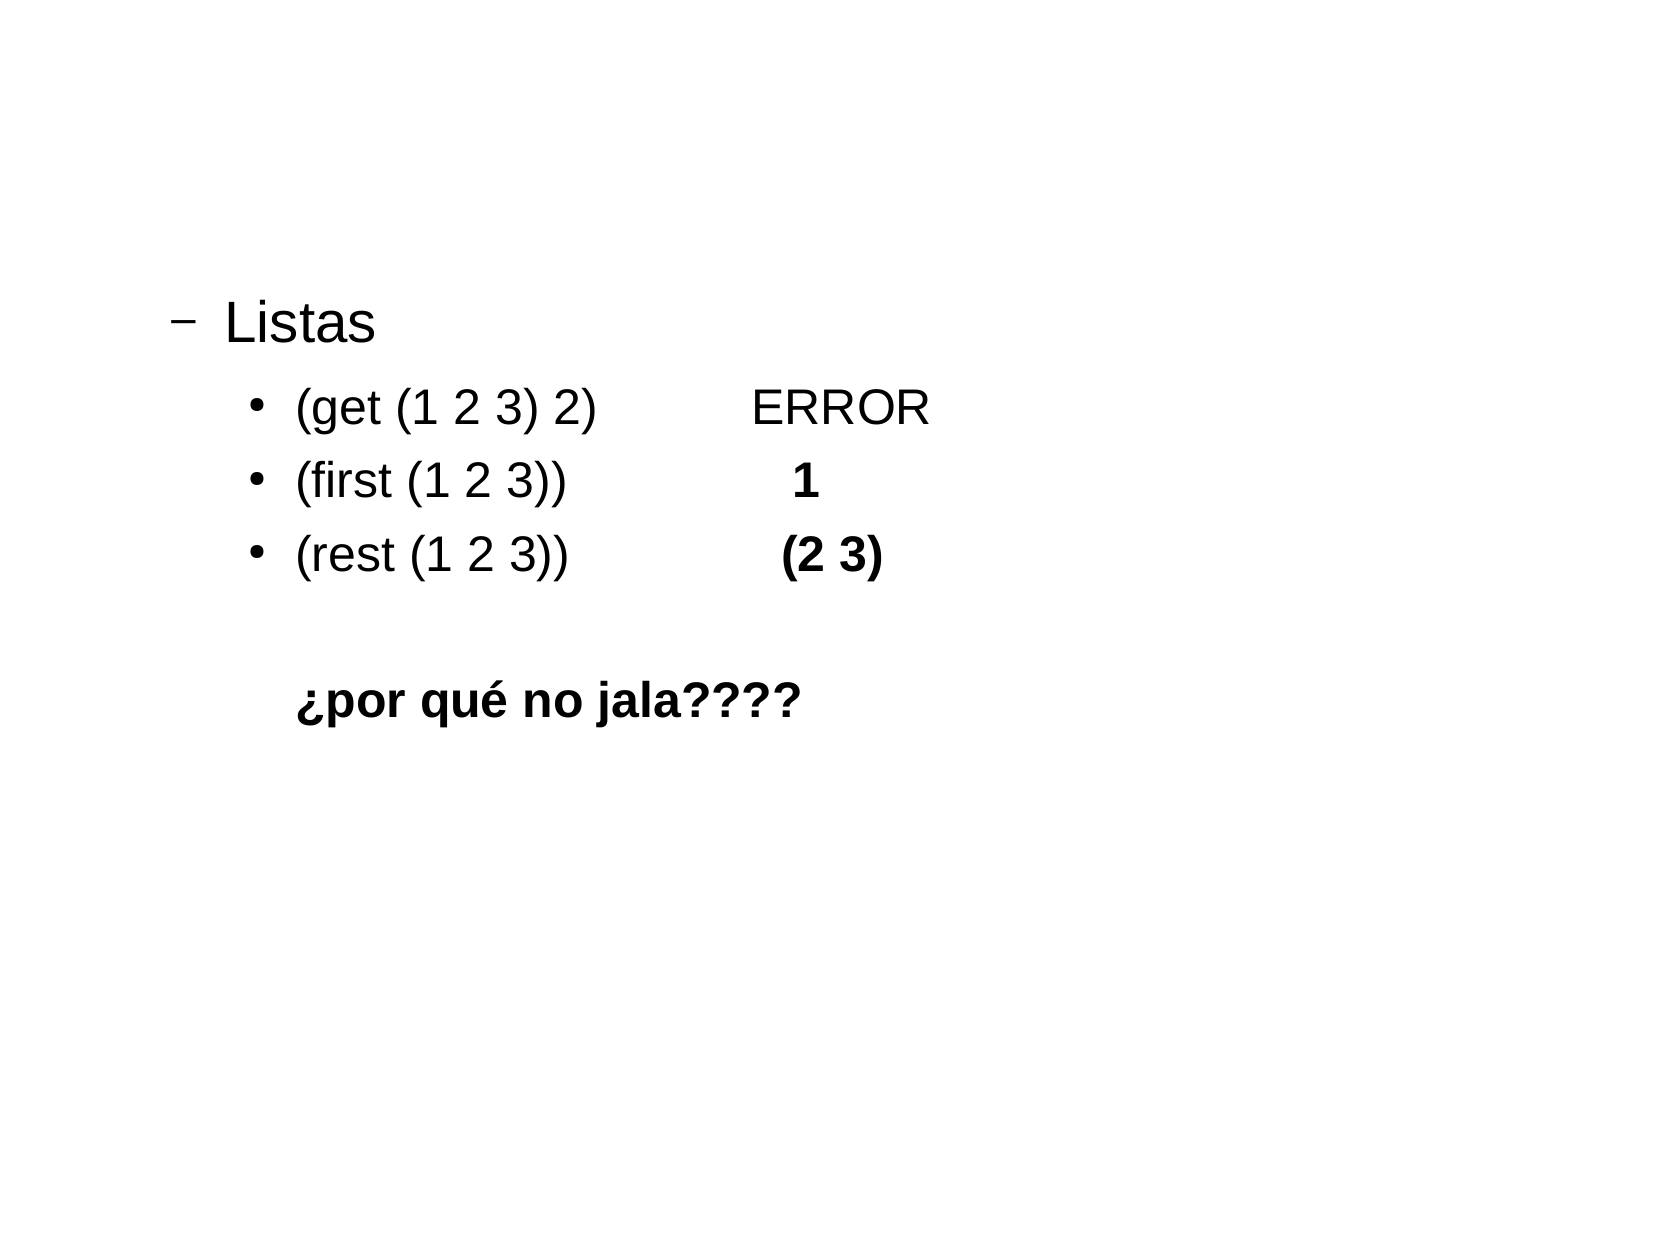

#
Listas
(get (1 2 3) 2) ERROR
(first (1 2 3)) 1
(rest (1 2 3)) (2 3)
¿por qué no jala????